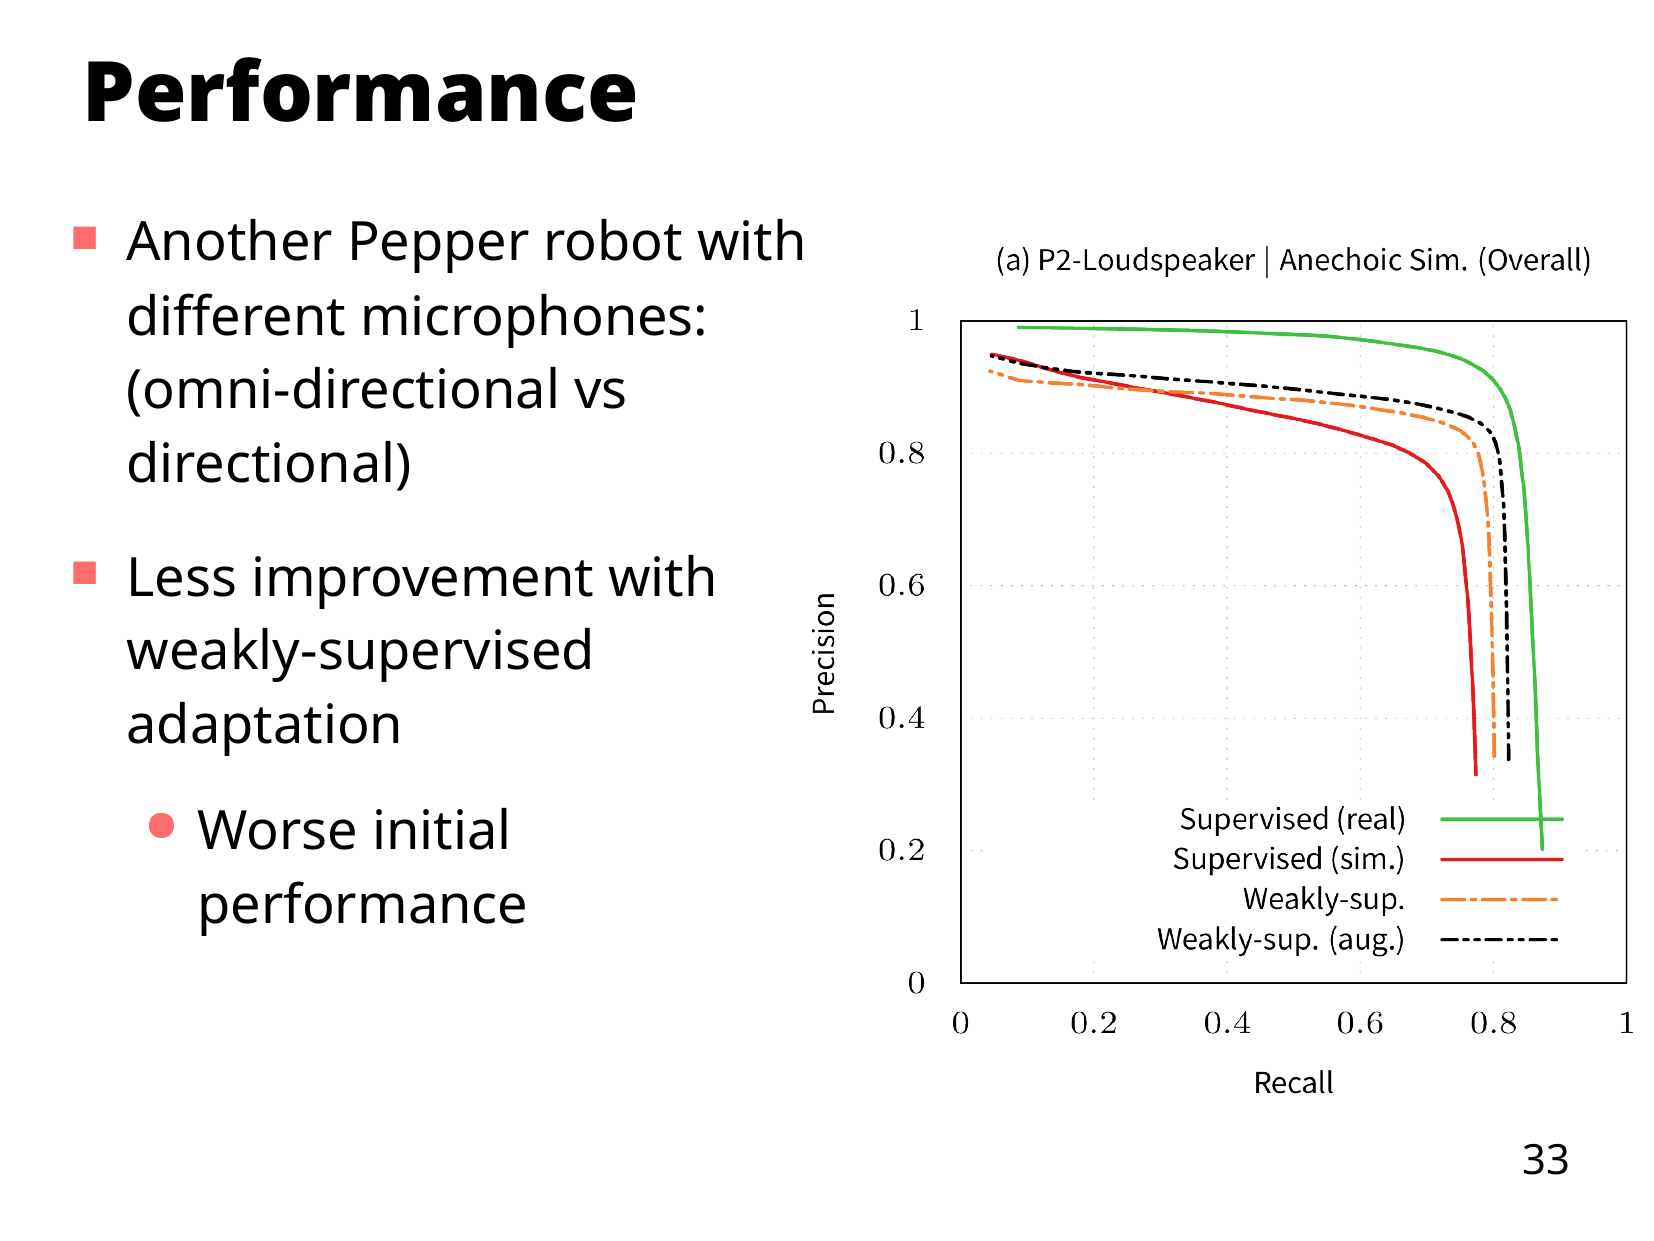

# Performance
Another Pepper robot with different microphones:
(omni-directional vs directional)
Less improvement with weakly-supervised adaptation
Worse initial performance
33